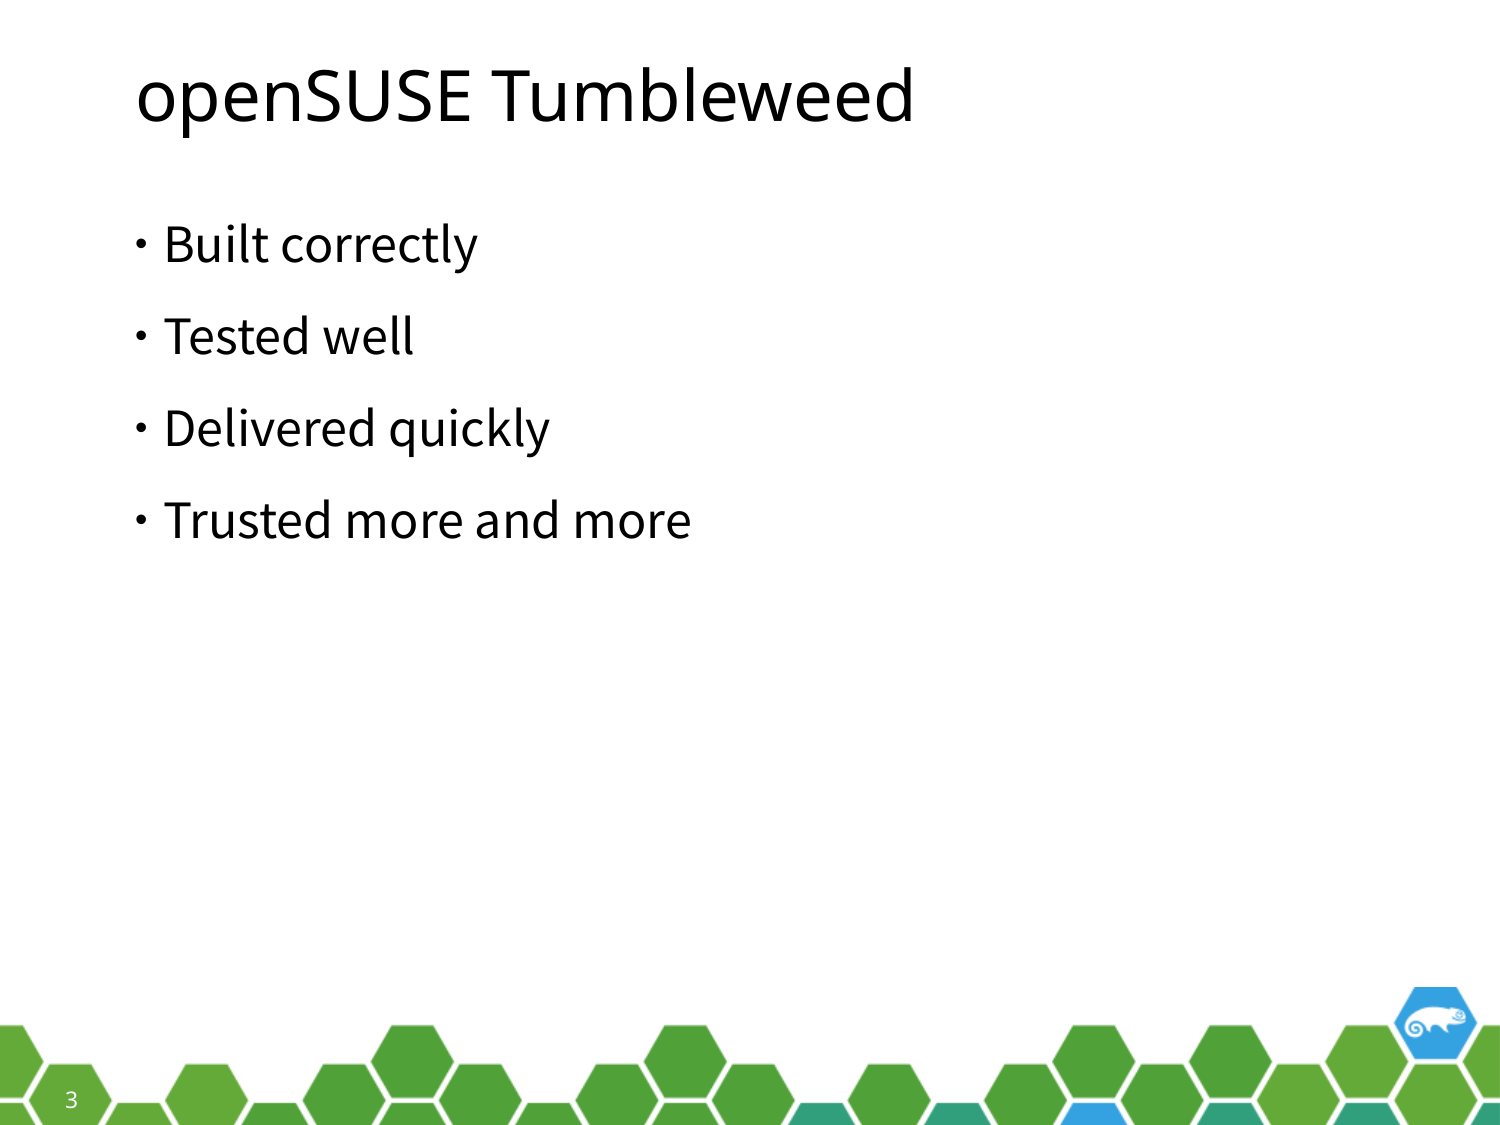

# openSUSE Tumbleweed
Built correctly
Tested well
Delivered quickly
Trusted more and more